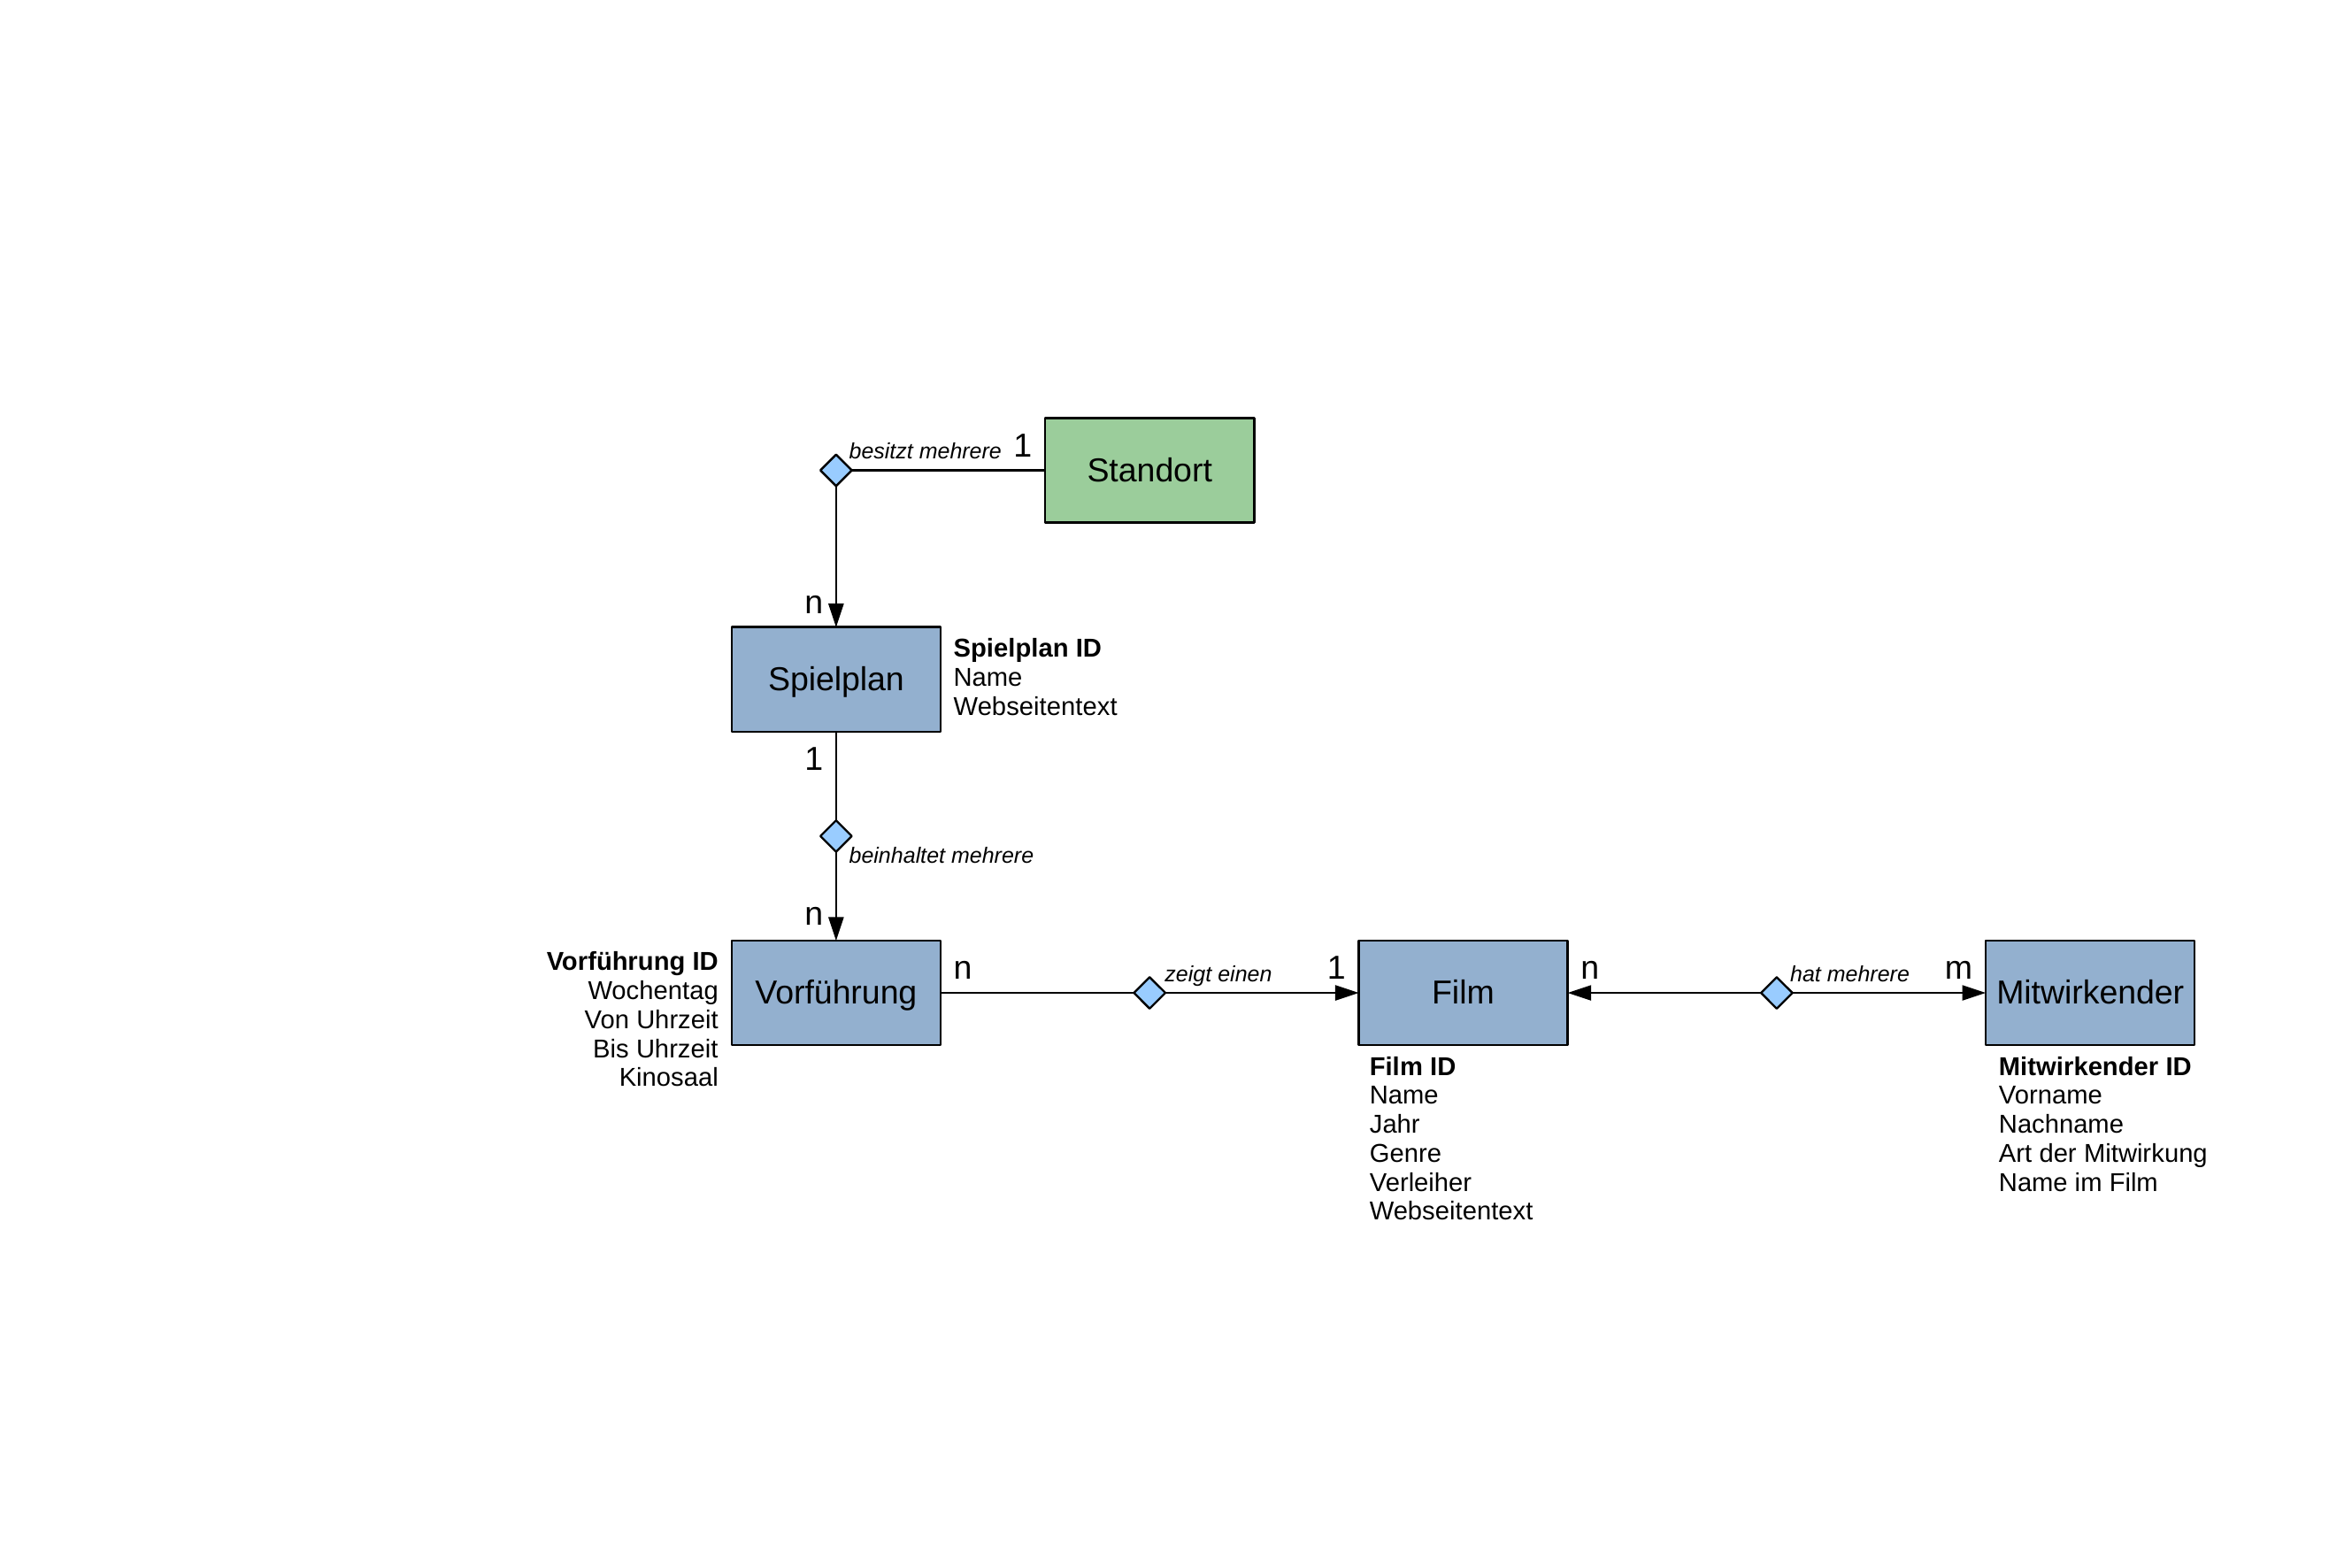

Standort
1
besitzt mehrere
n
Spielplan
Spielplan ID
Name
Webseitentext
1
beinhaltet mehrere
n
Vorführung ID
Wochentag
Von Uhrzeit
Bis Uhrzeit
Kinosaal
Vorführung
Film
Mitwirkender
n
1
n
m
zeigt einen
hat mehrere
Film ID
Name
Jahr
Genre
Verleiher
Webseitentext
Mitwirkender ID
Vorname
Nachname
Art der Mitwirkung
Name im Film